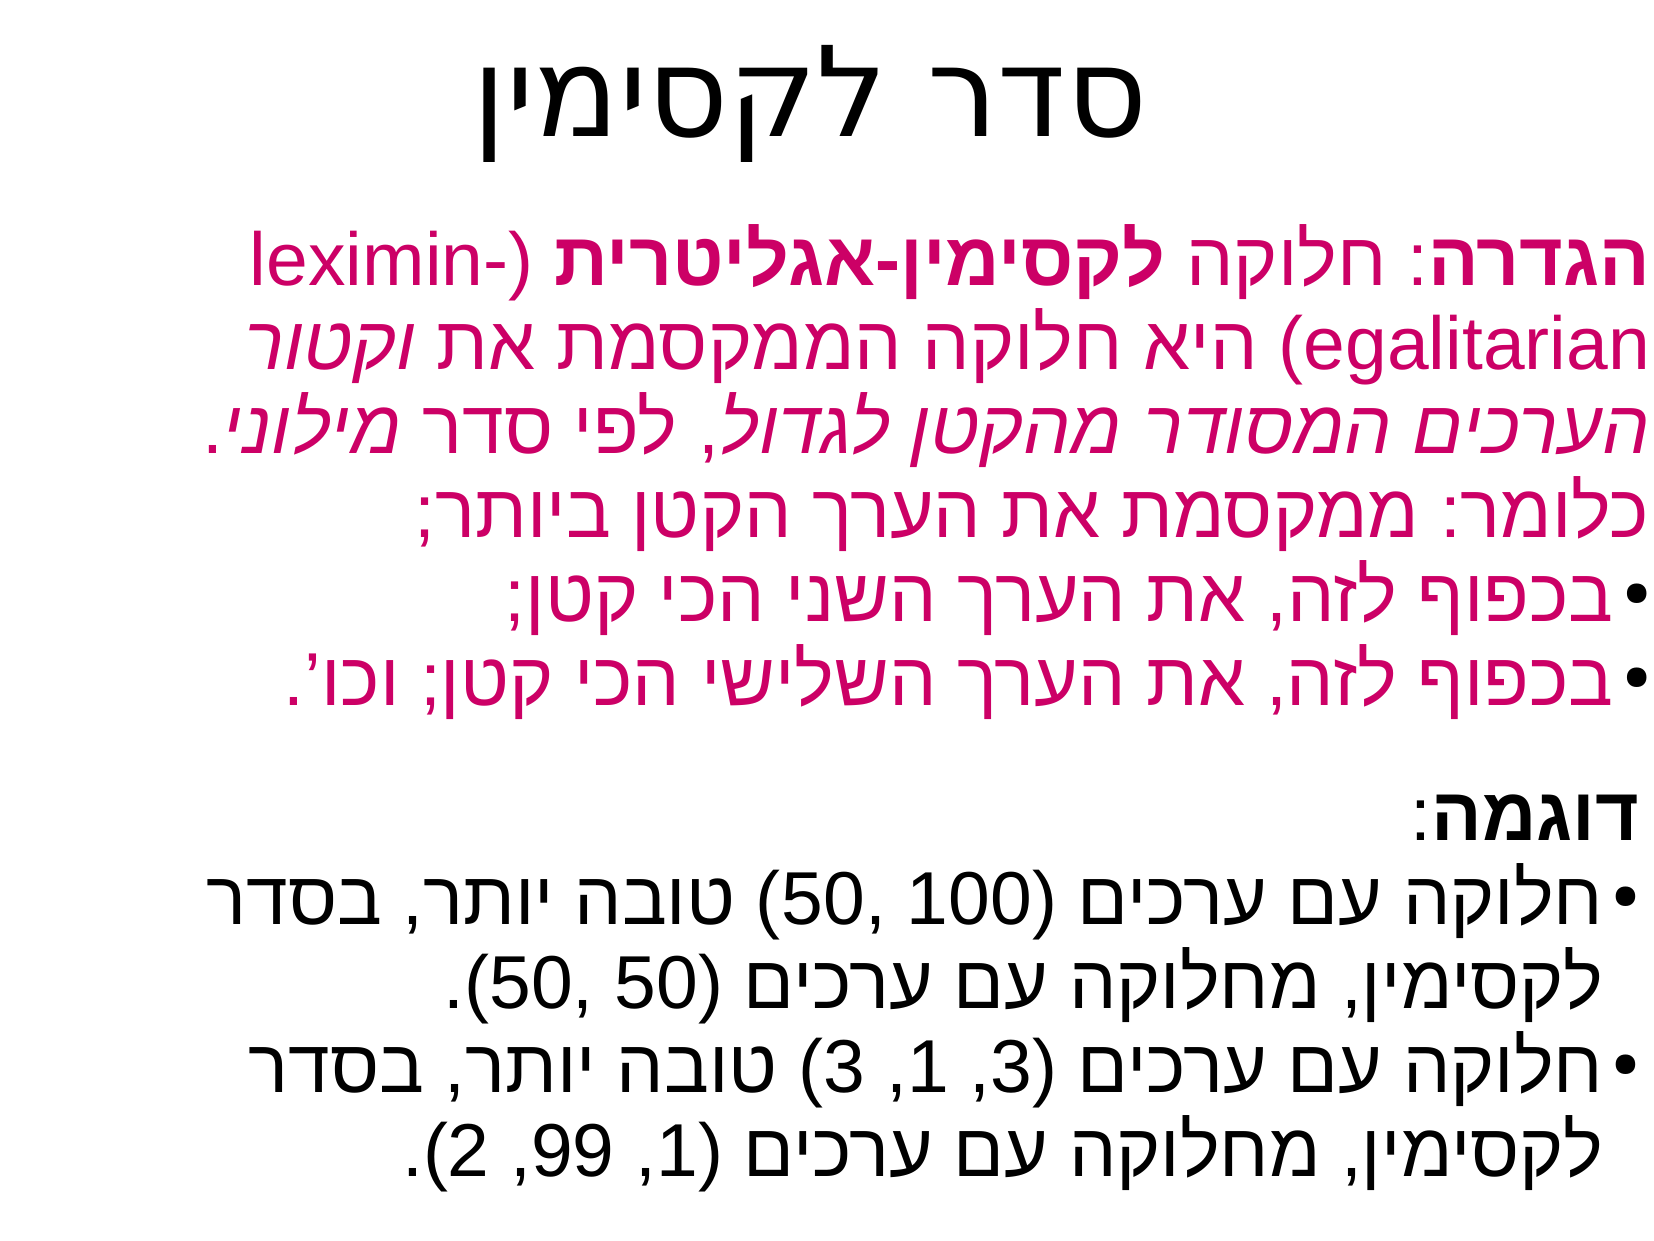

# סדר לקסימין
הגדרה: חלוקה לקסימין-אגליטרית (leximin-egalitarian) היא חלוקה הממקסמת את וקטור הערכים המסודר מהקטן לגדול, לפי סדר מילוני.
כלומר: ממקסמת את הערך הקטן ביותר;
בכפוף לזה, את הערך השני הכי קטן;
בכפוף לזה, את הערך השלישי הכי קטן; וכו’.
דוגמה:
חלוקה עם ערכים (100 ,50) טובה יותר, בסדר לקסימין, מחלוקה עם ערכים (50 ,50).
חלוקה עם ערכים (3, 1, 3) טובה יותר, בסדר לקסימין, מחלוקה עם ערכים (1, 99, 2).